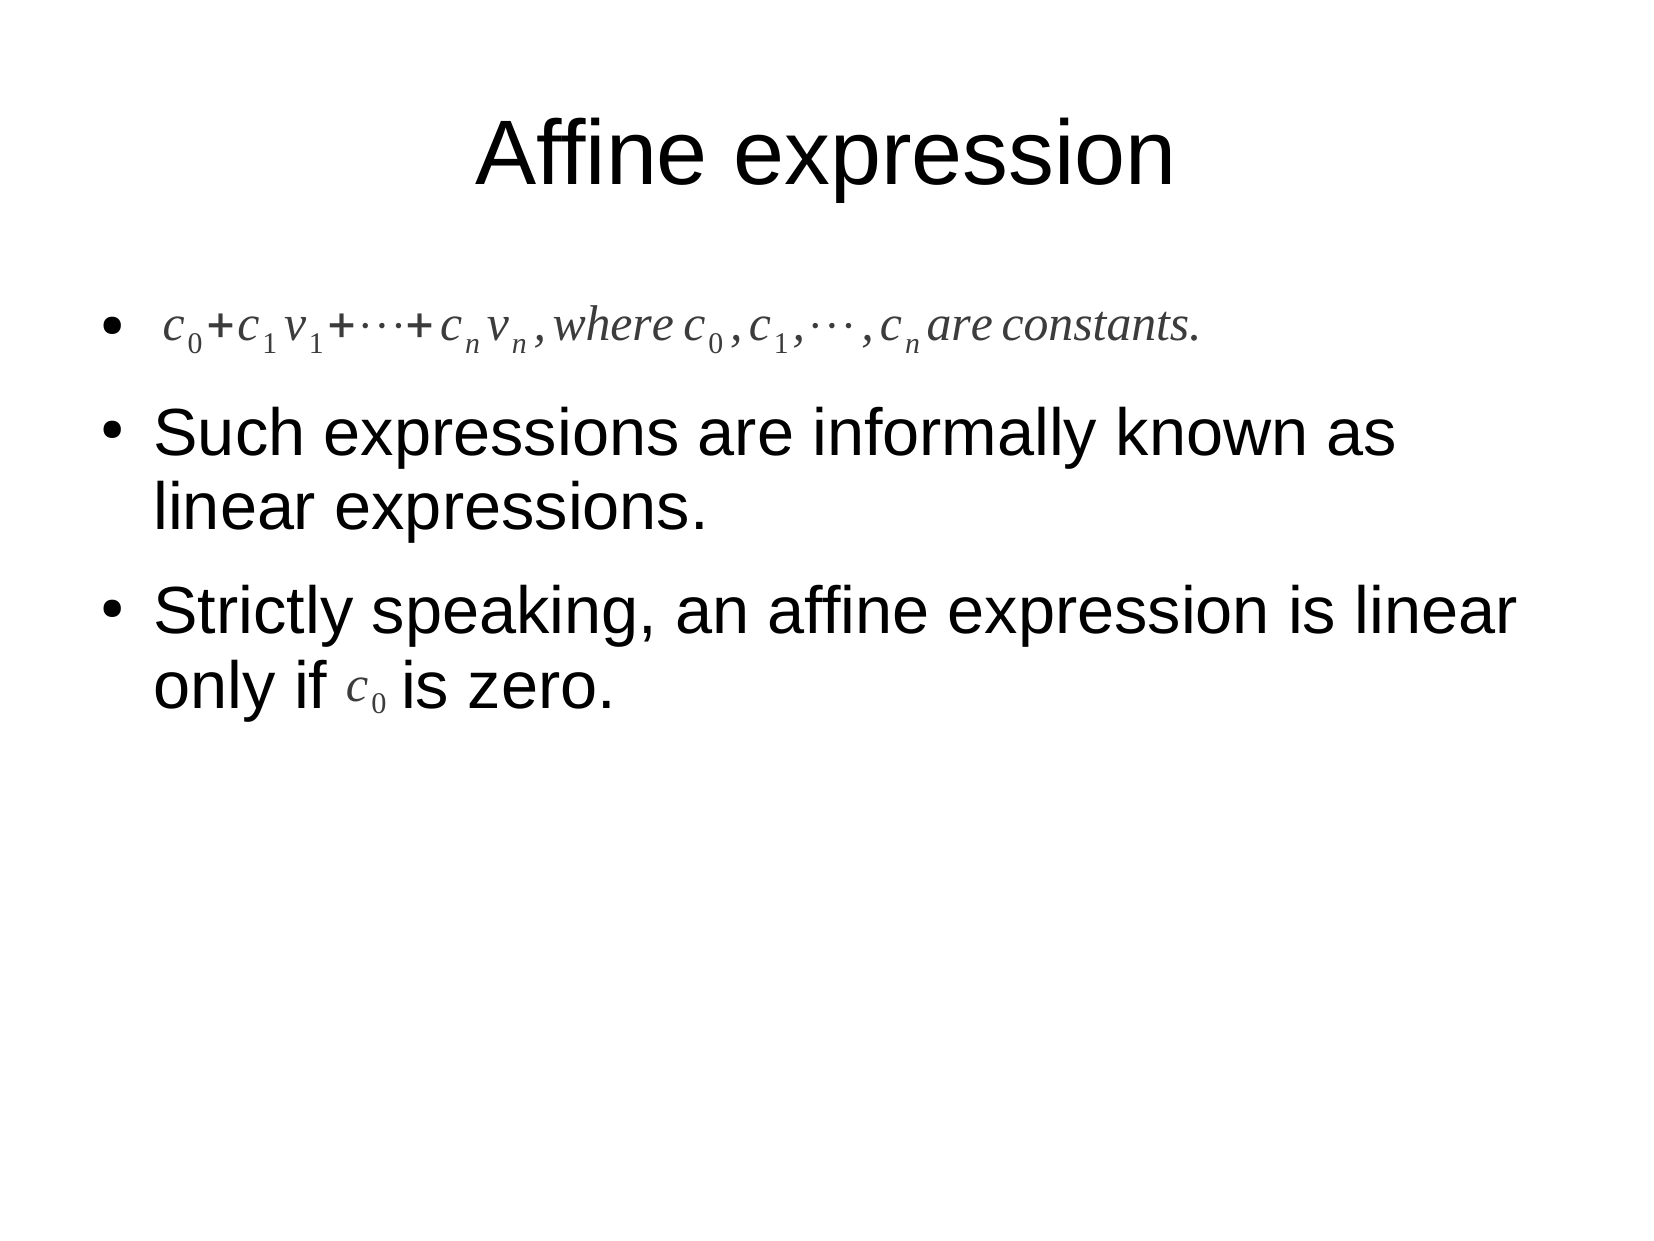

Affine expression
# Such expressions are informally known as linear expressions.
Strictly speaking, an affine expression is linear only if is zero.